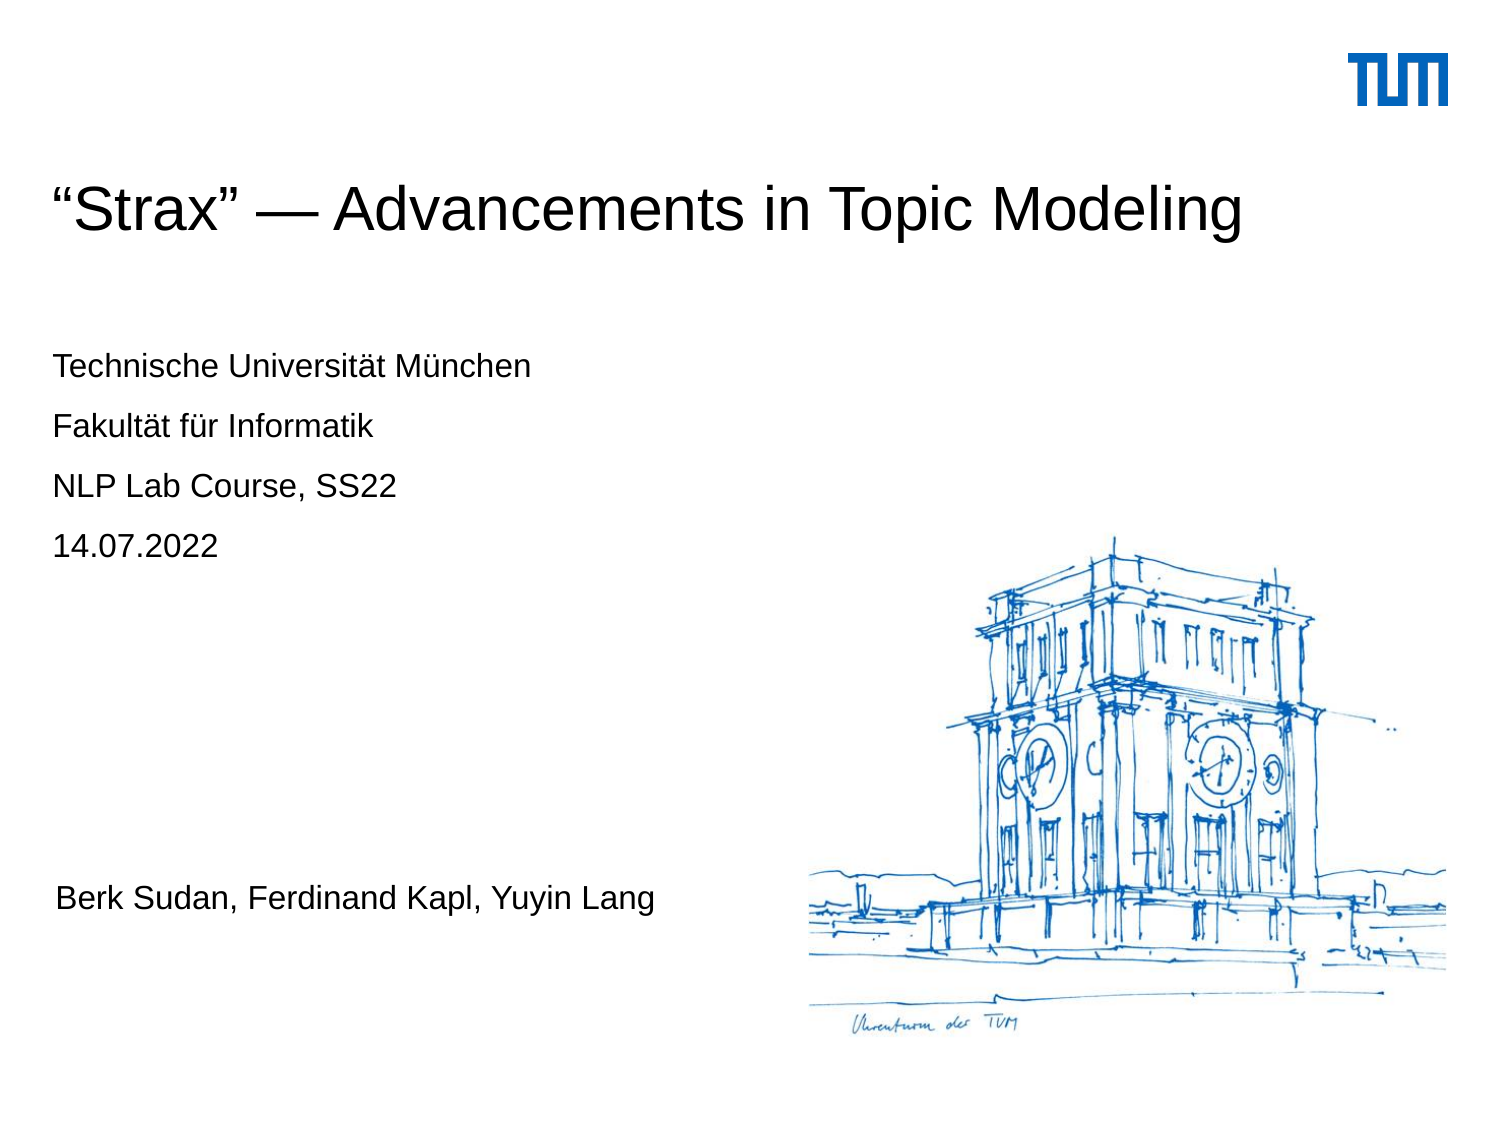

“Strax” — Advancements in Topic Modeling
Technische Universität München
Fakultät für Informatik
NLP Lab Course, SS22
14.07.2022
Berk Sudan, Ferdinand Kapl, Yuyin Lang